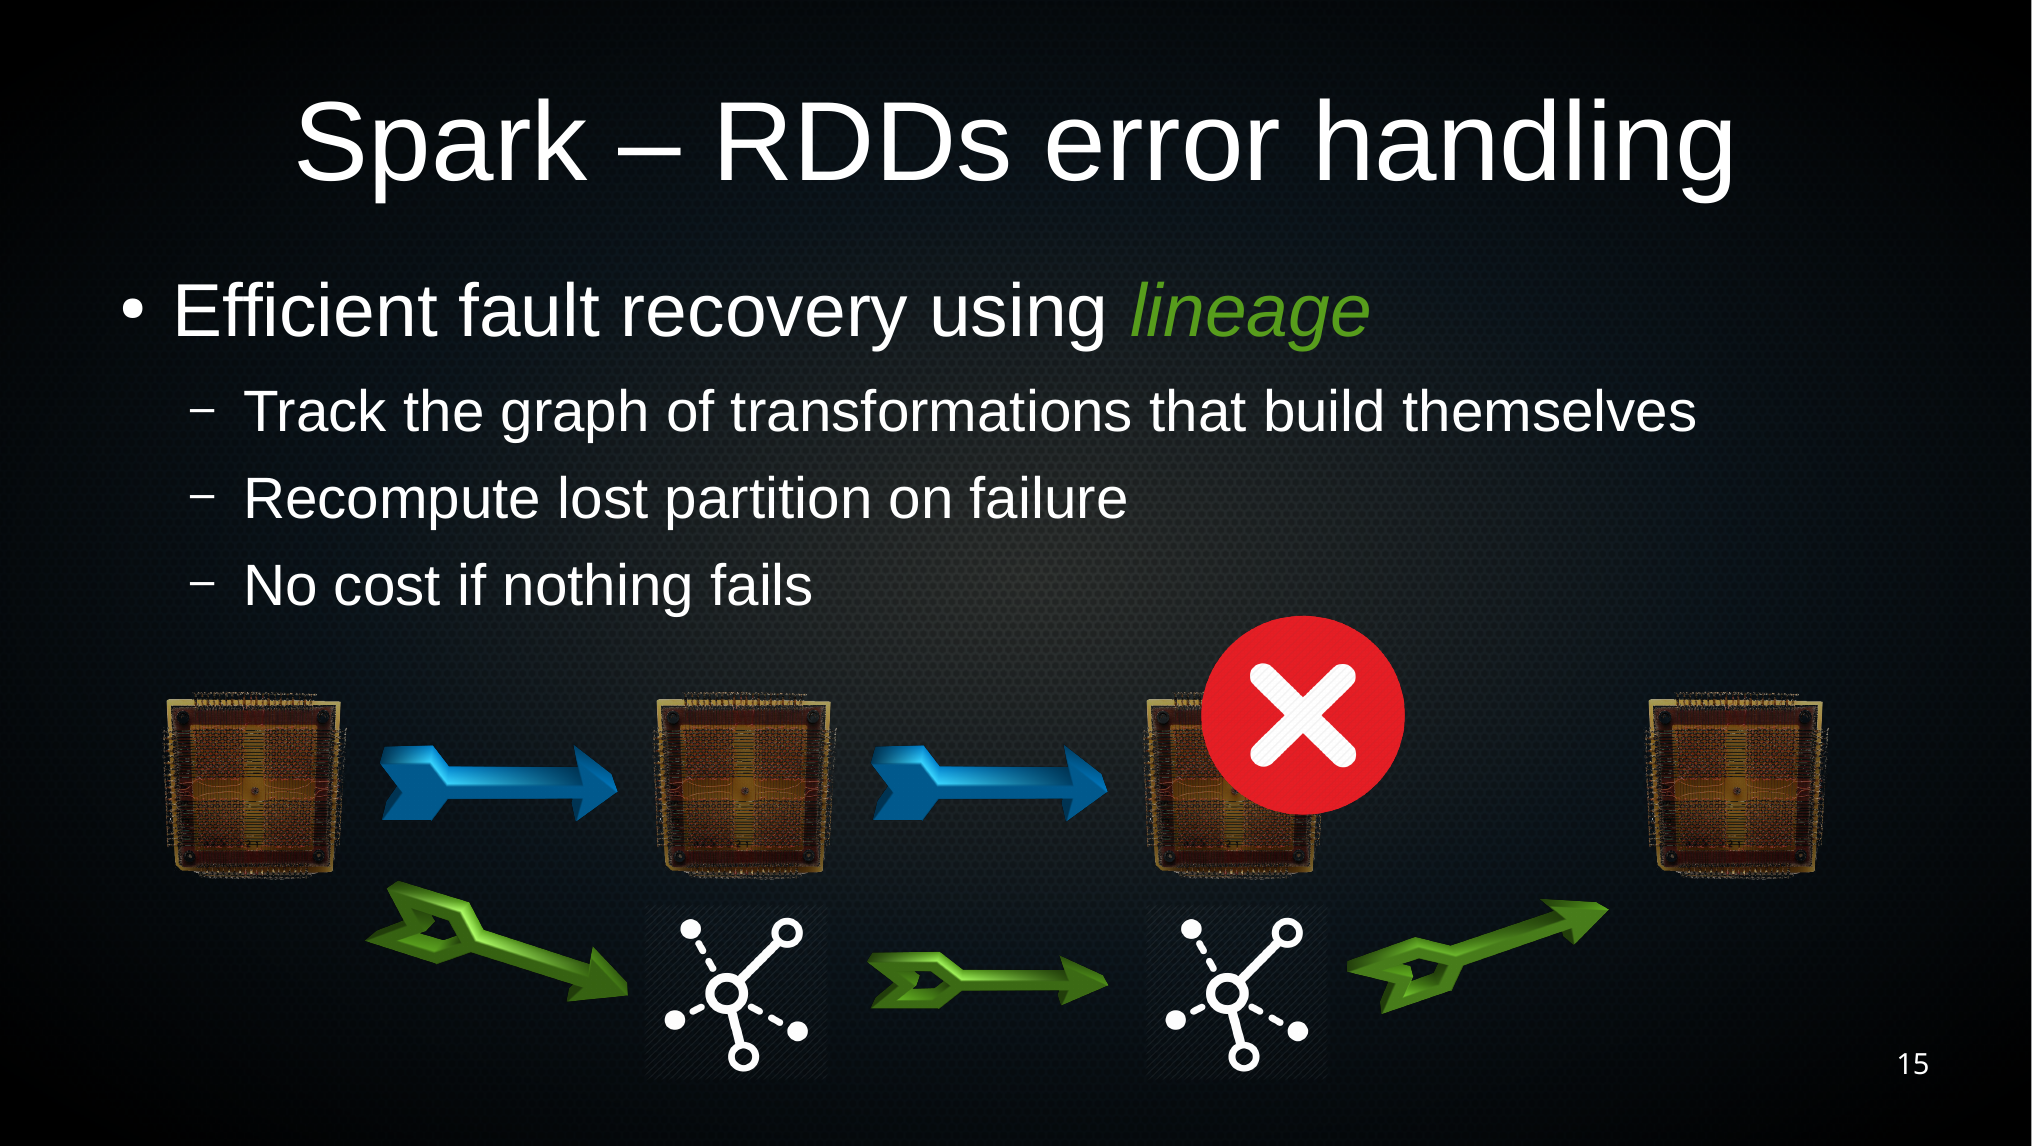

# Spark – RDDs error handling
Efficient fault recovery using lineage
Track the graph of transformations that build themselves
Recompute lost partition on failure
No cost if nothing fails
15